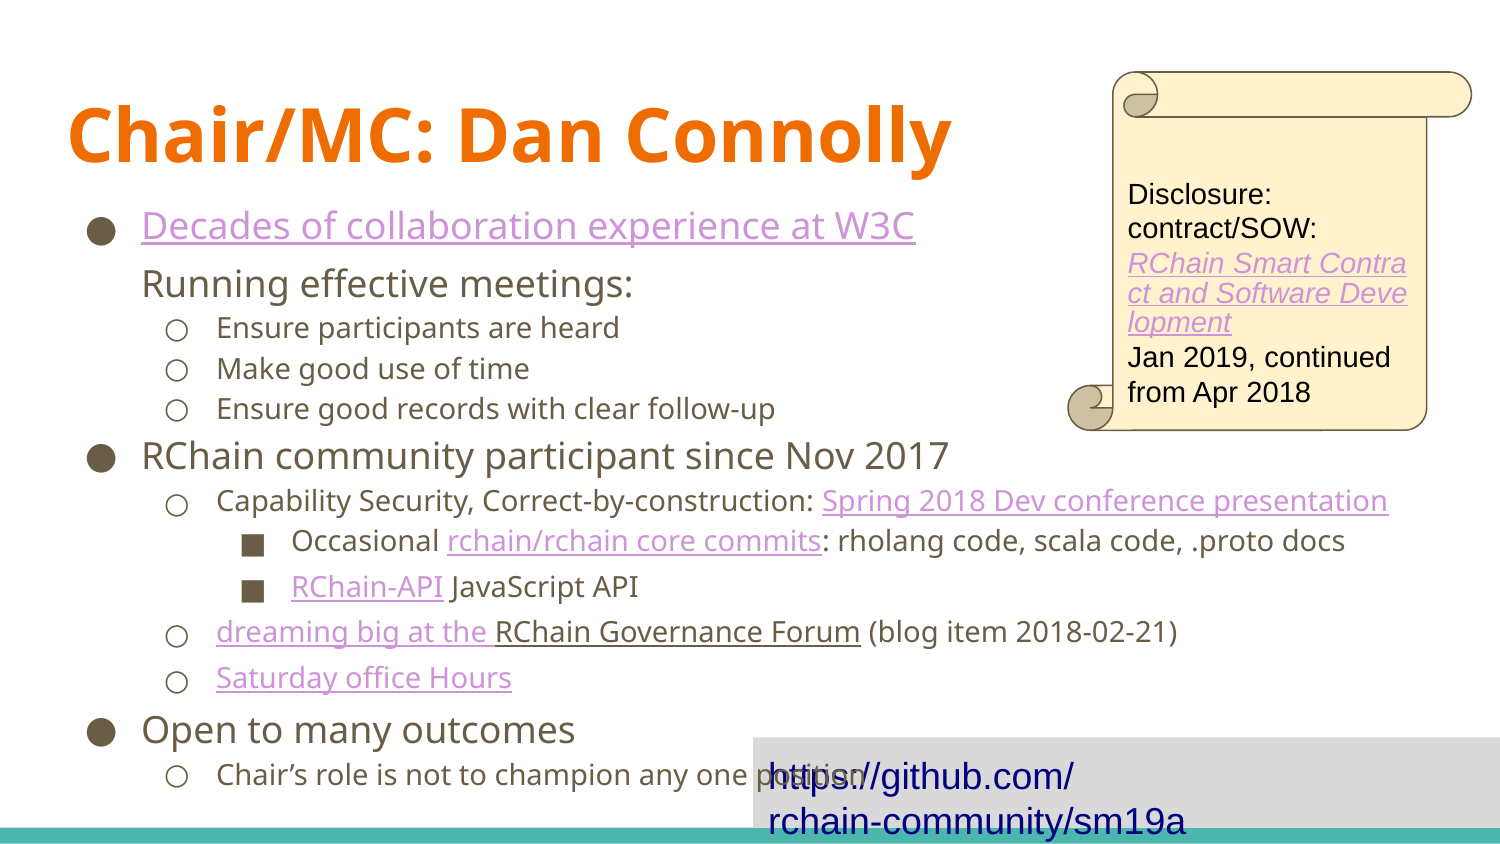

Disclosure: contract/SOW: RChain Smart Contract and Software Development
Jan 2019, continued from Apr 2018
# Chair/MC: Dan Connolly
Decades of collaboration experience at W3C
Running effective meetings:
Ensure participants are heard
Make good use of time
Ensure good records with clear follow-up
RChain community participant since Nov 2017
Capability Security, Correct-by-construction: Spring 2018 Dev conference presentation
Occasional rchain/rchain core commits: rholang code, scala code, .proto docs
RChain-API JavaScript API
dreaming big at the RChain Governance Forum (blog item 2018-02-21)
Saturday office Hours
Open to many outcomes
Chair’s role is not to champion any one position